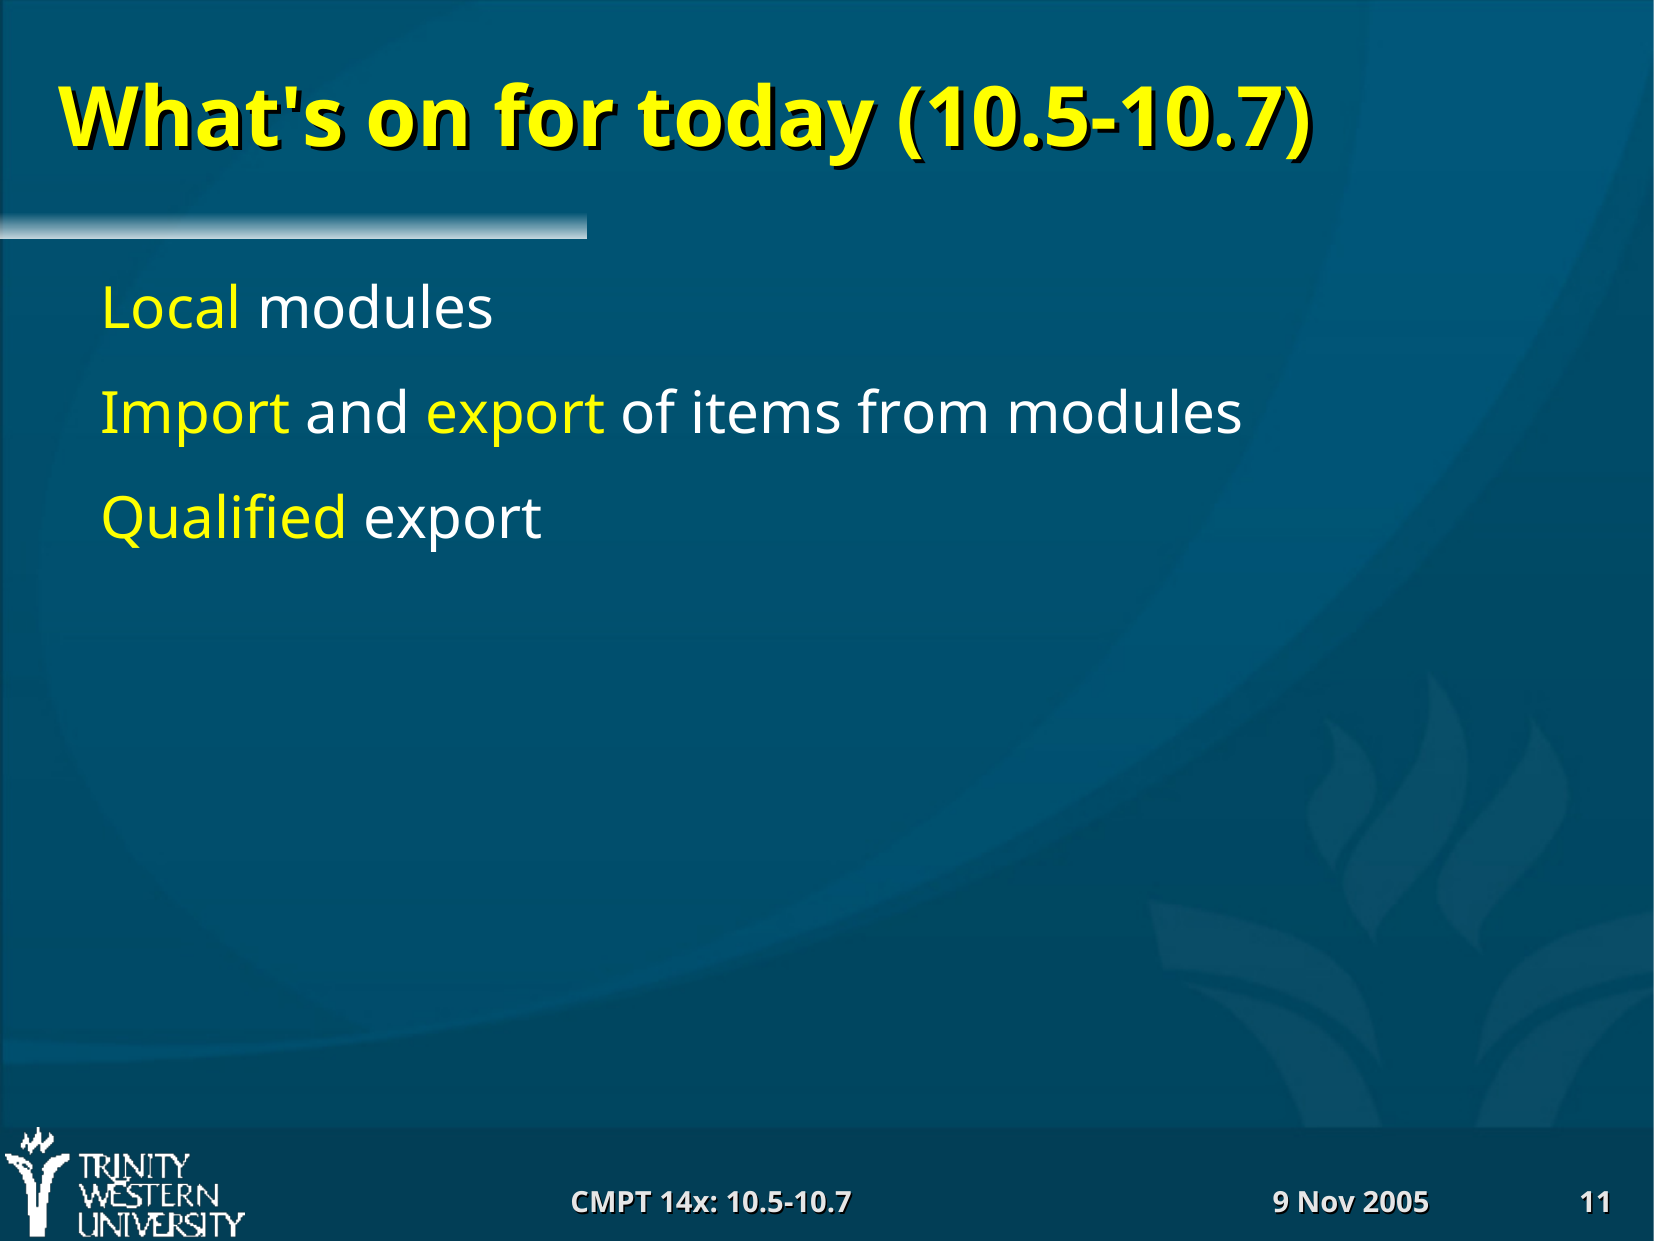

# What's on for today (10.5-10.7)
Local modules
Import and export of items from modules
Qualified export
CMPT 14x: 10.5-10.7
9 Nov 2005
11